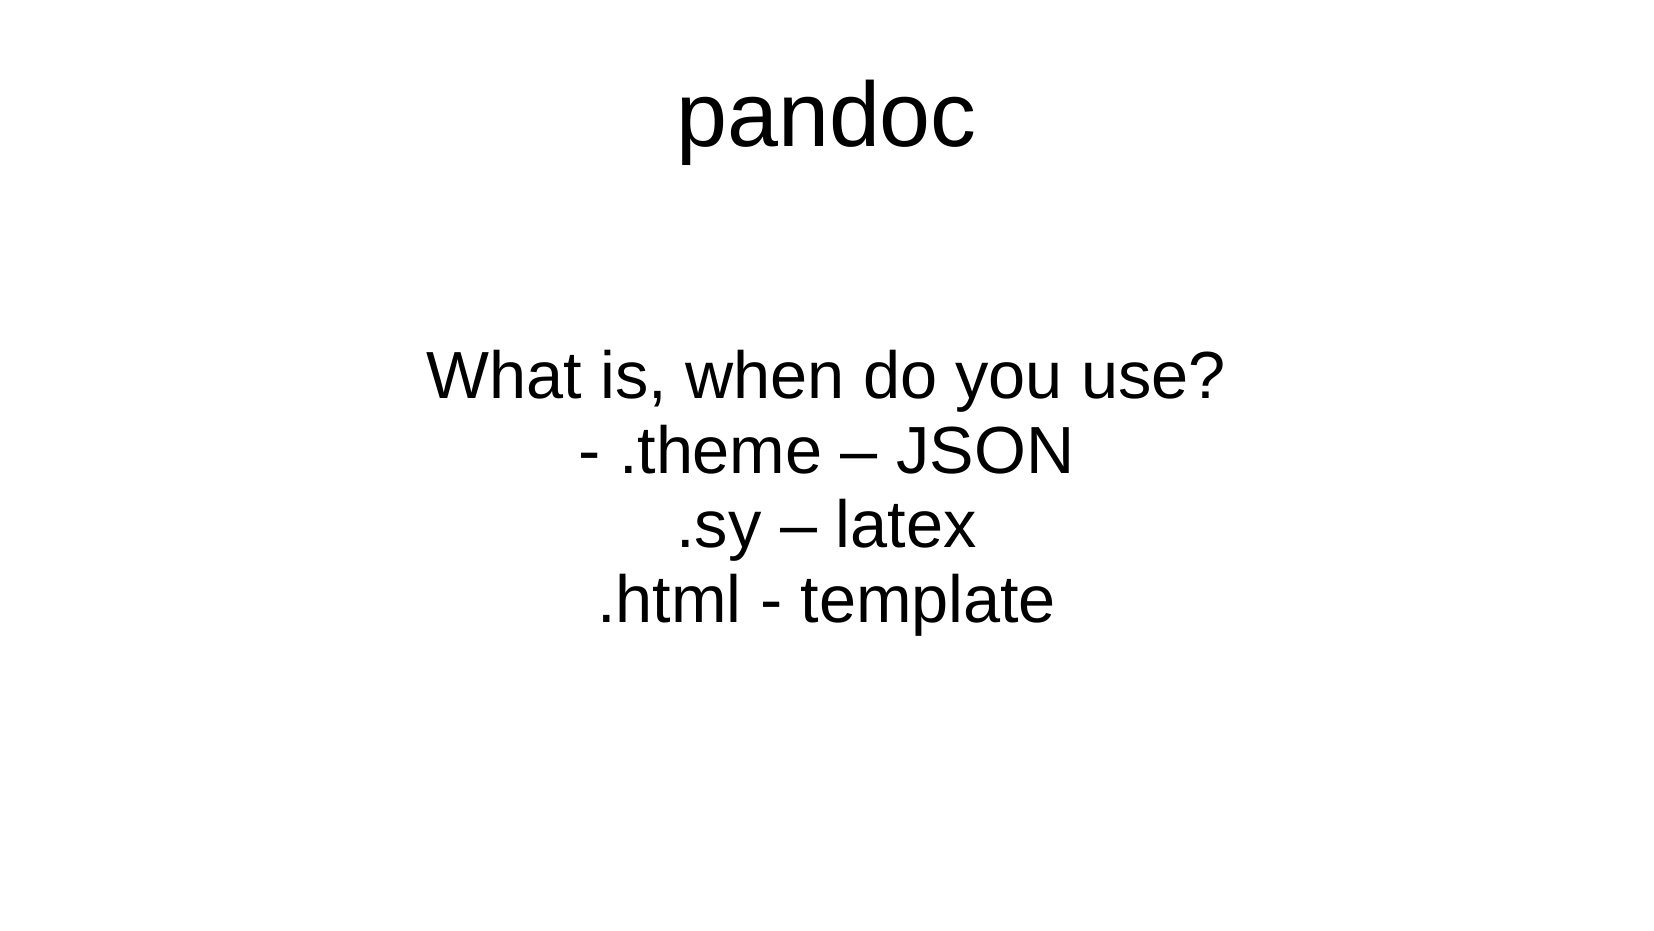

# pandoc
What is, when do you use?
- .theme – JSON
.sy – latex
.html - template